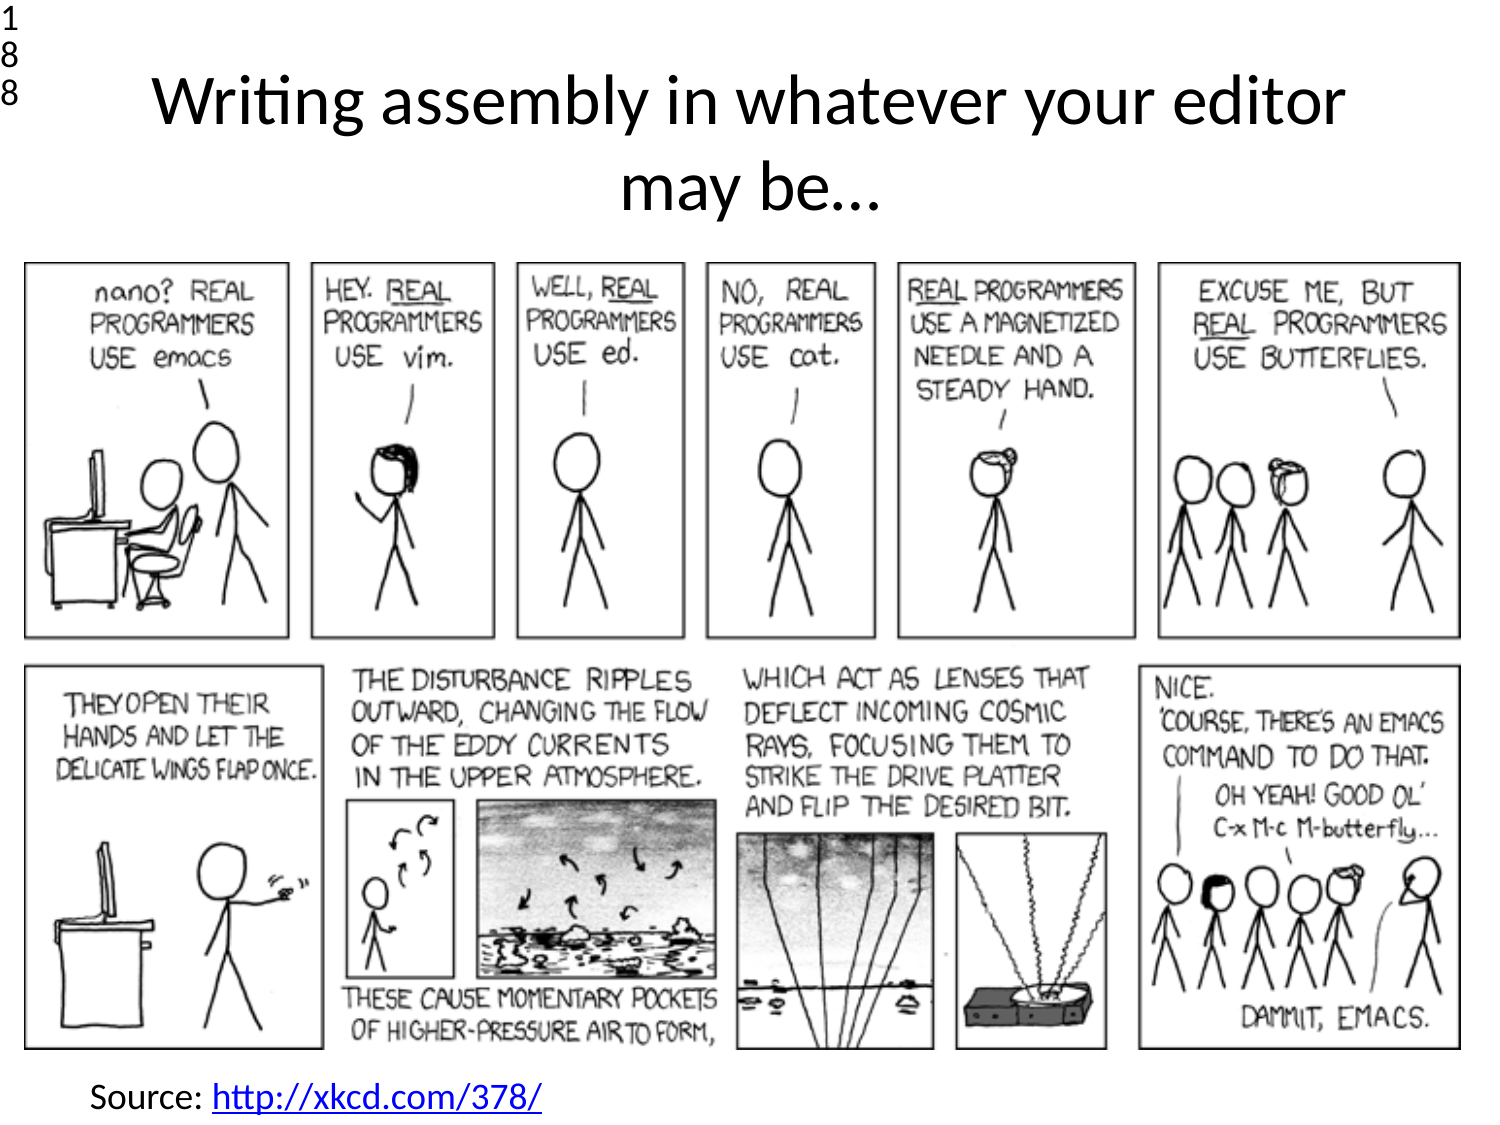

# Writing assembly in whatever your editor may be…
Source: http://xkcd.com/378/